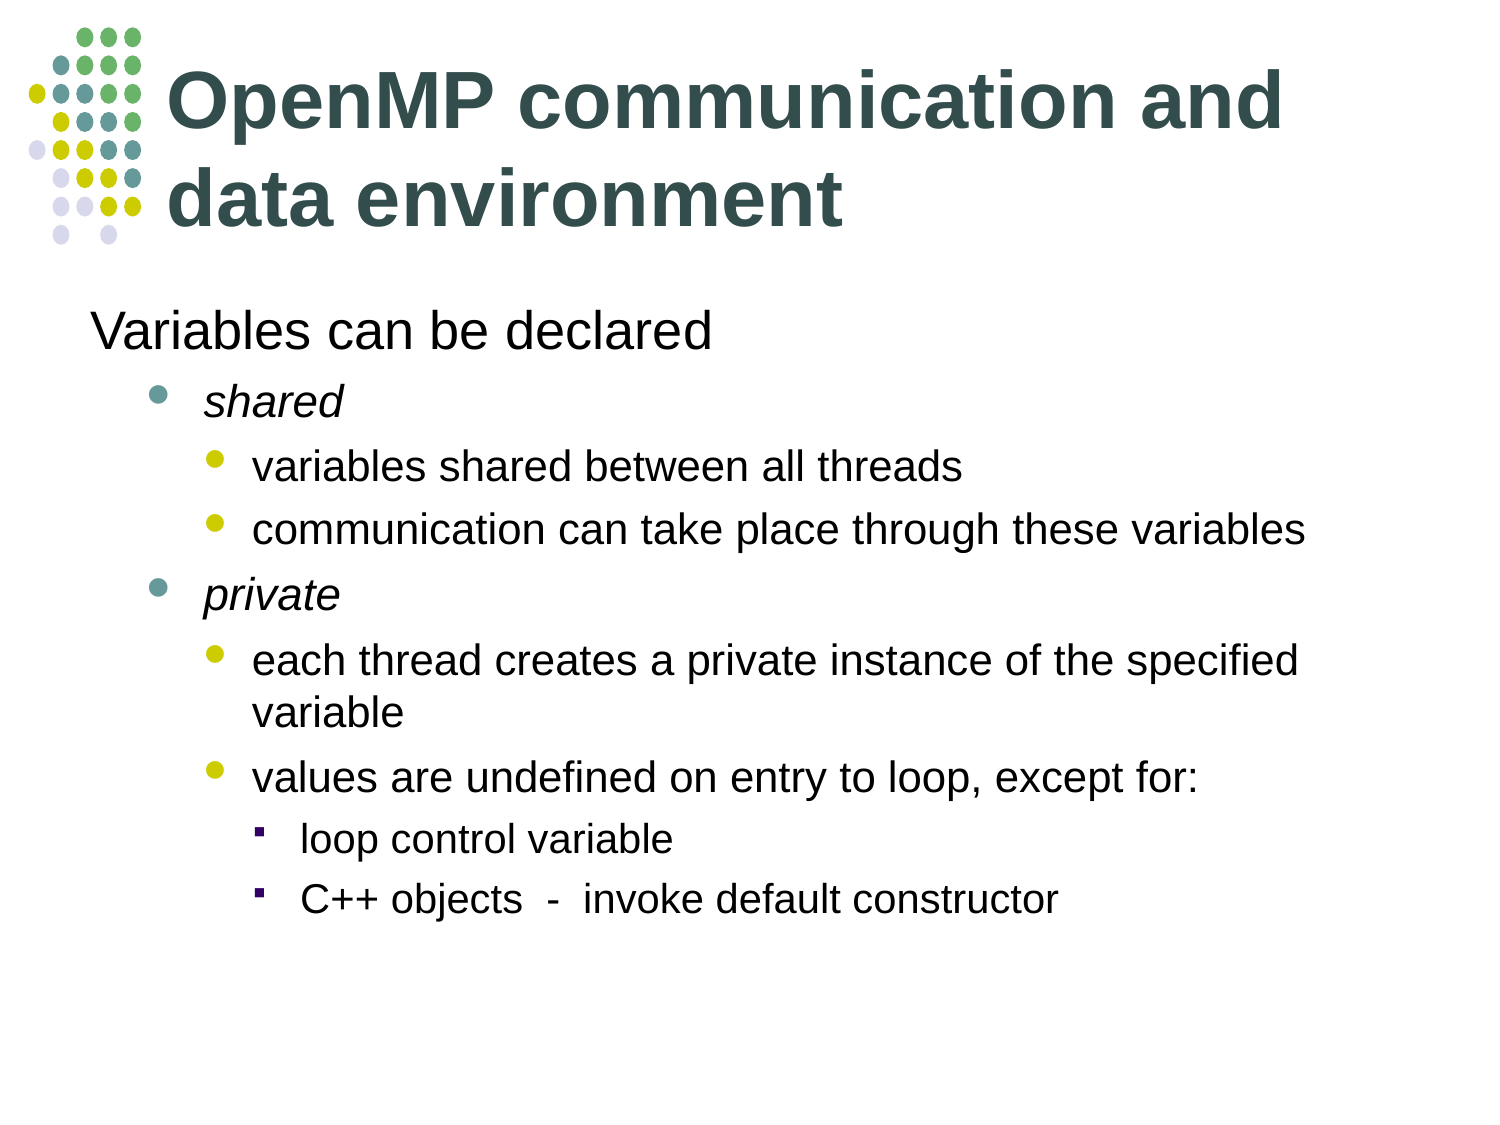

# OpenMP communication and data environment
Variables can be declared
shared
variables shared between all threads
communication can take place through these variables
private
each thread creates a private instance of the specified variable
values are undefined on entry to loop, except for:
loop control variable
C++ objects - invoke default constructor